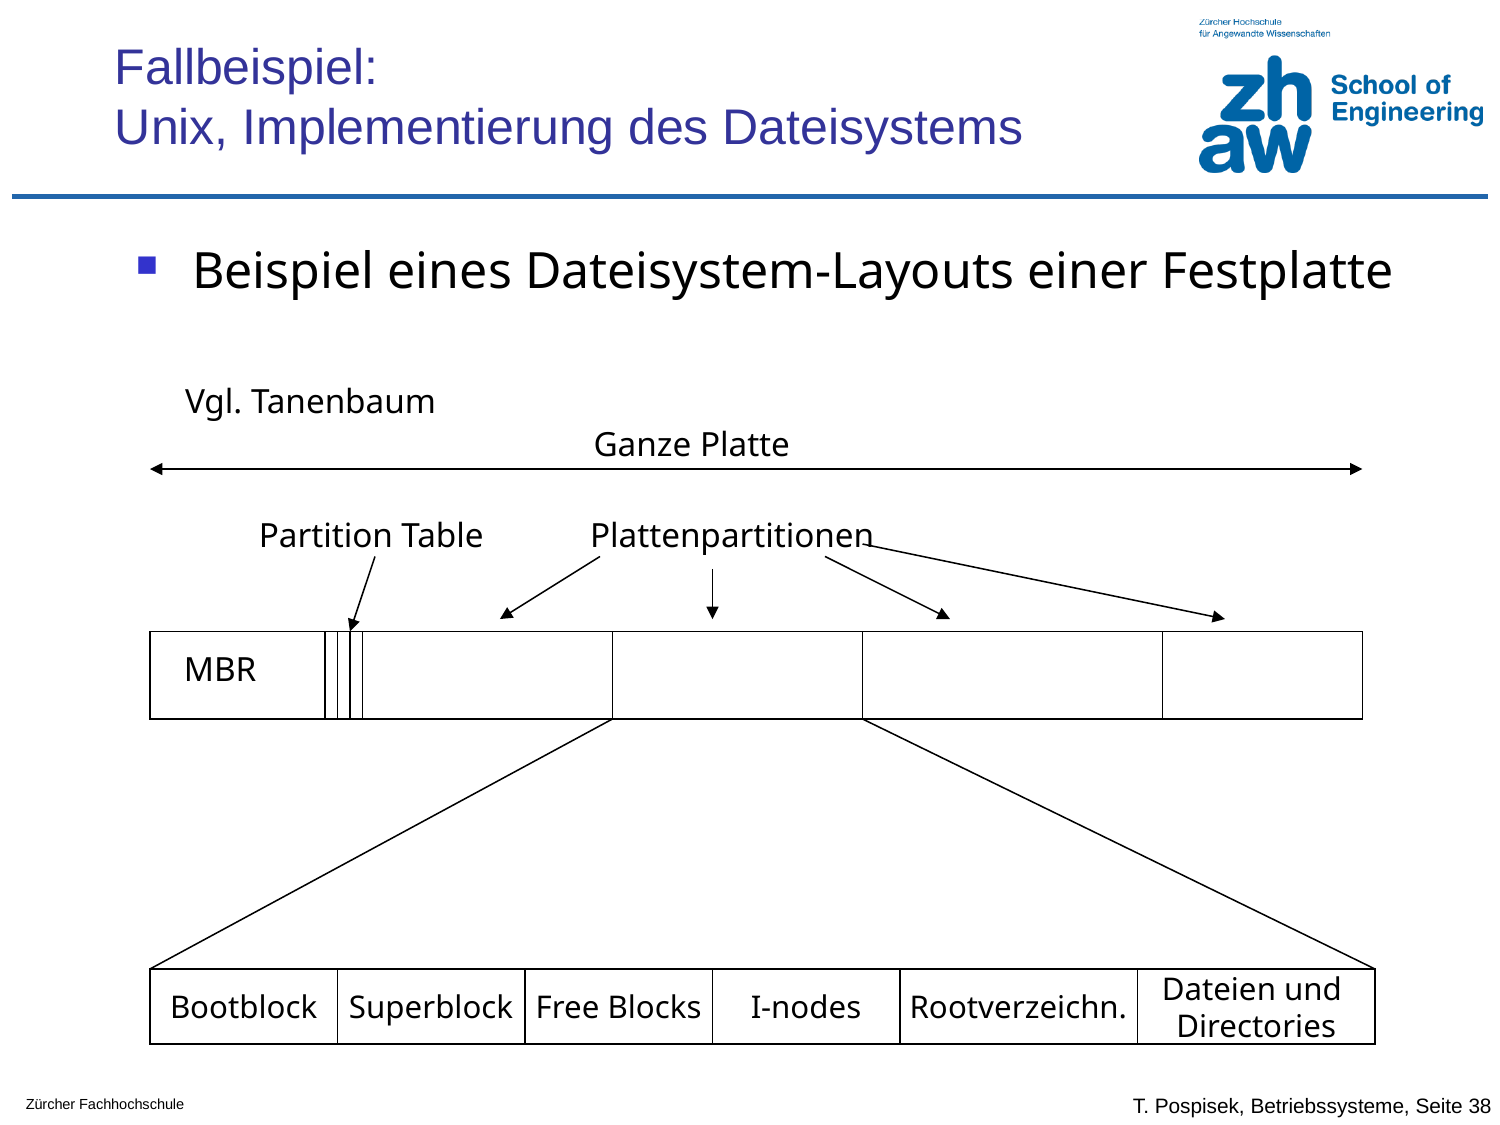

# Fallbeispiel: Unix, Implementierung des Dateisystems
Beispiel eines Dateisystem-Layouts einer Festplatte
Vgl. Tanenbaum
Ganze Platte
Partition Table
Plattenpartitionen
MBR
Bootblock
Superblock
Free Blocks
I-nodes
Rootverzeichn.
Dateien und
Directories